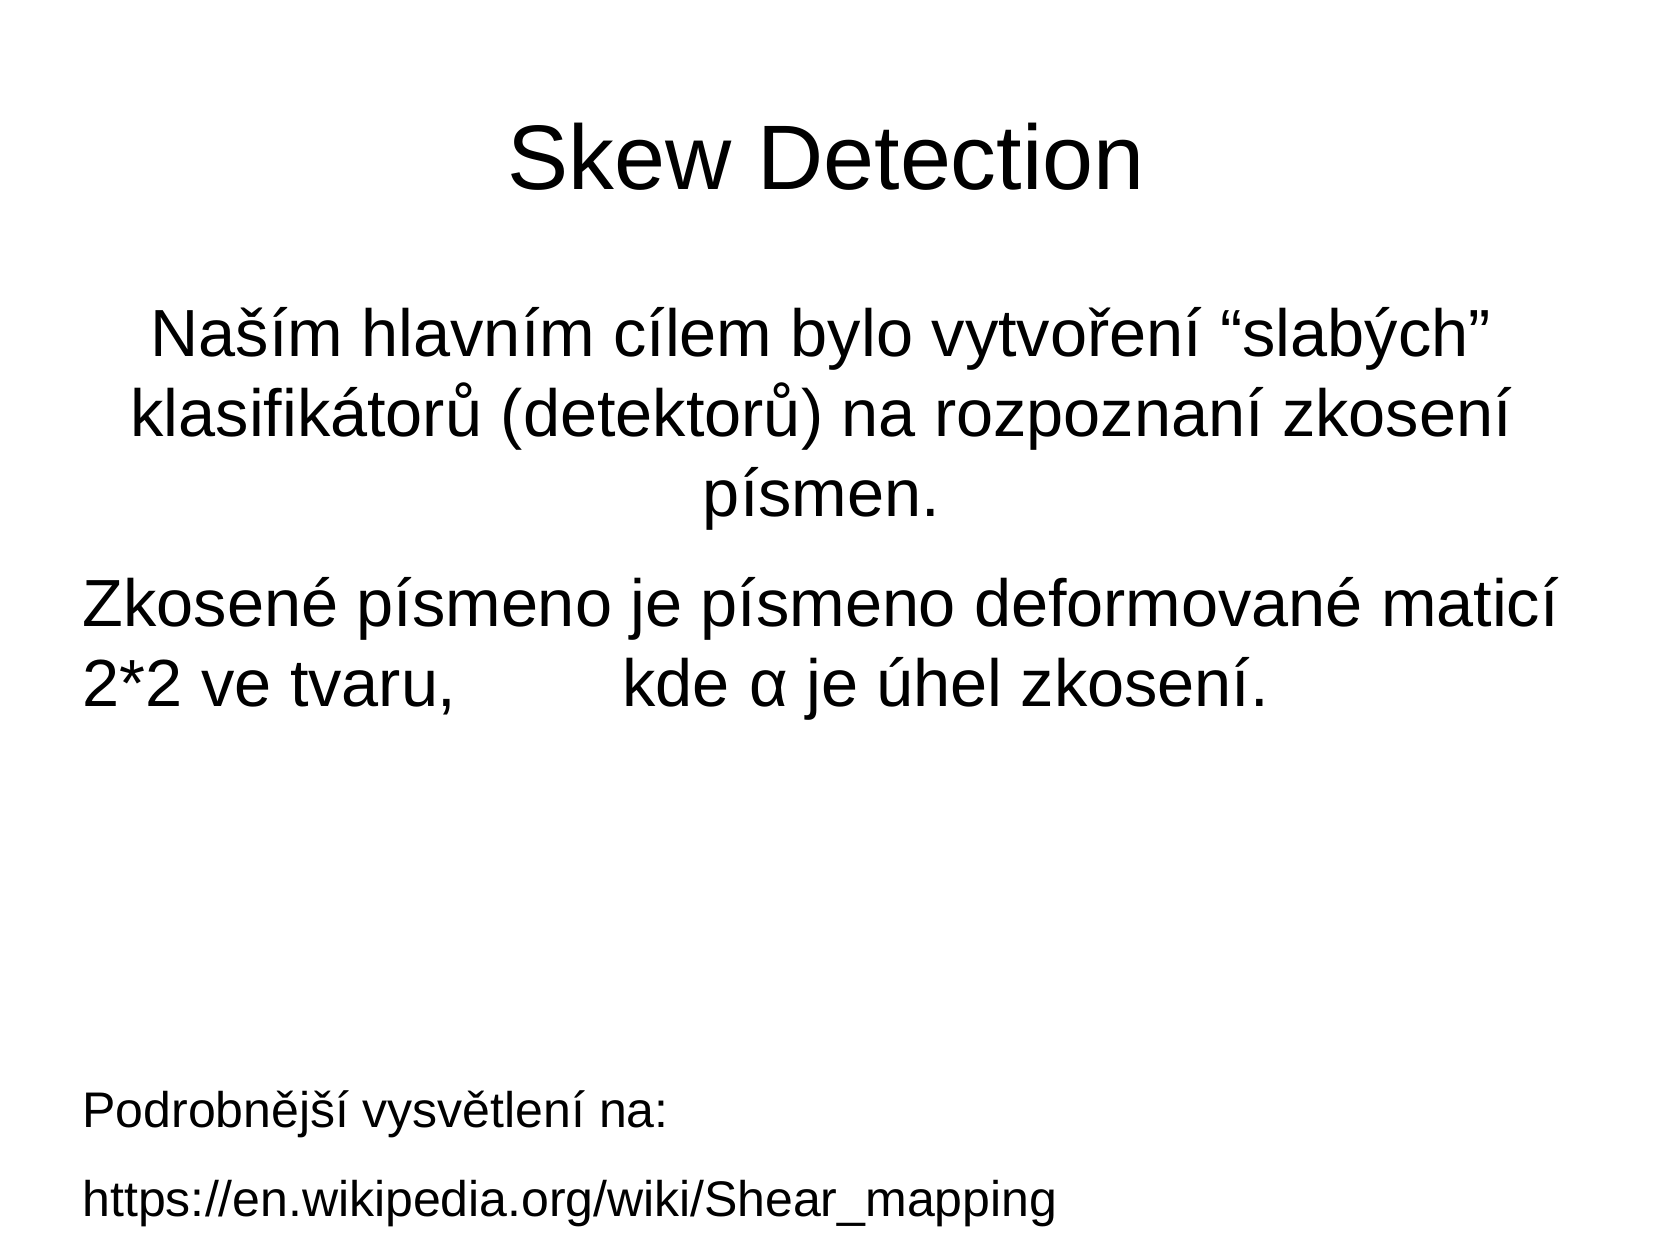

# Skew Detection
Naším hlavním cílem bylo vytvoření “slabých” klasifikátorů (detektorů) na rozpoznaní zkosení písmen.
Zkosené písmeno je písmeno deformované maticí 2*2 ve tvaru, kde α je úhel zkosení.
Podrobnější vysvětlení na:
https://en.wikipedia.org/wiki/Shear_mapping